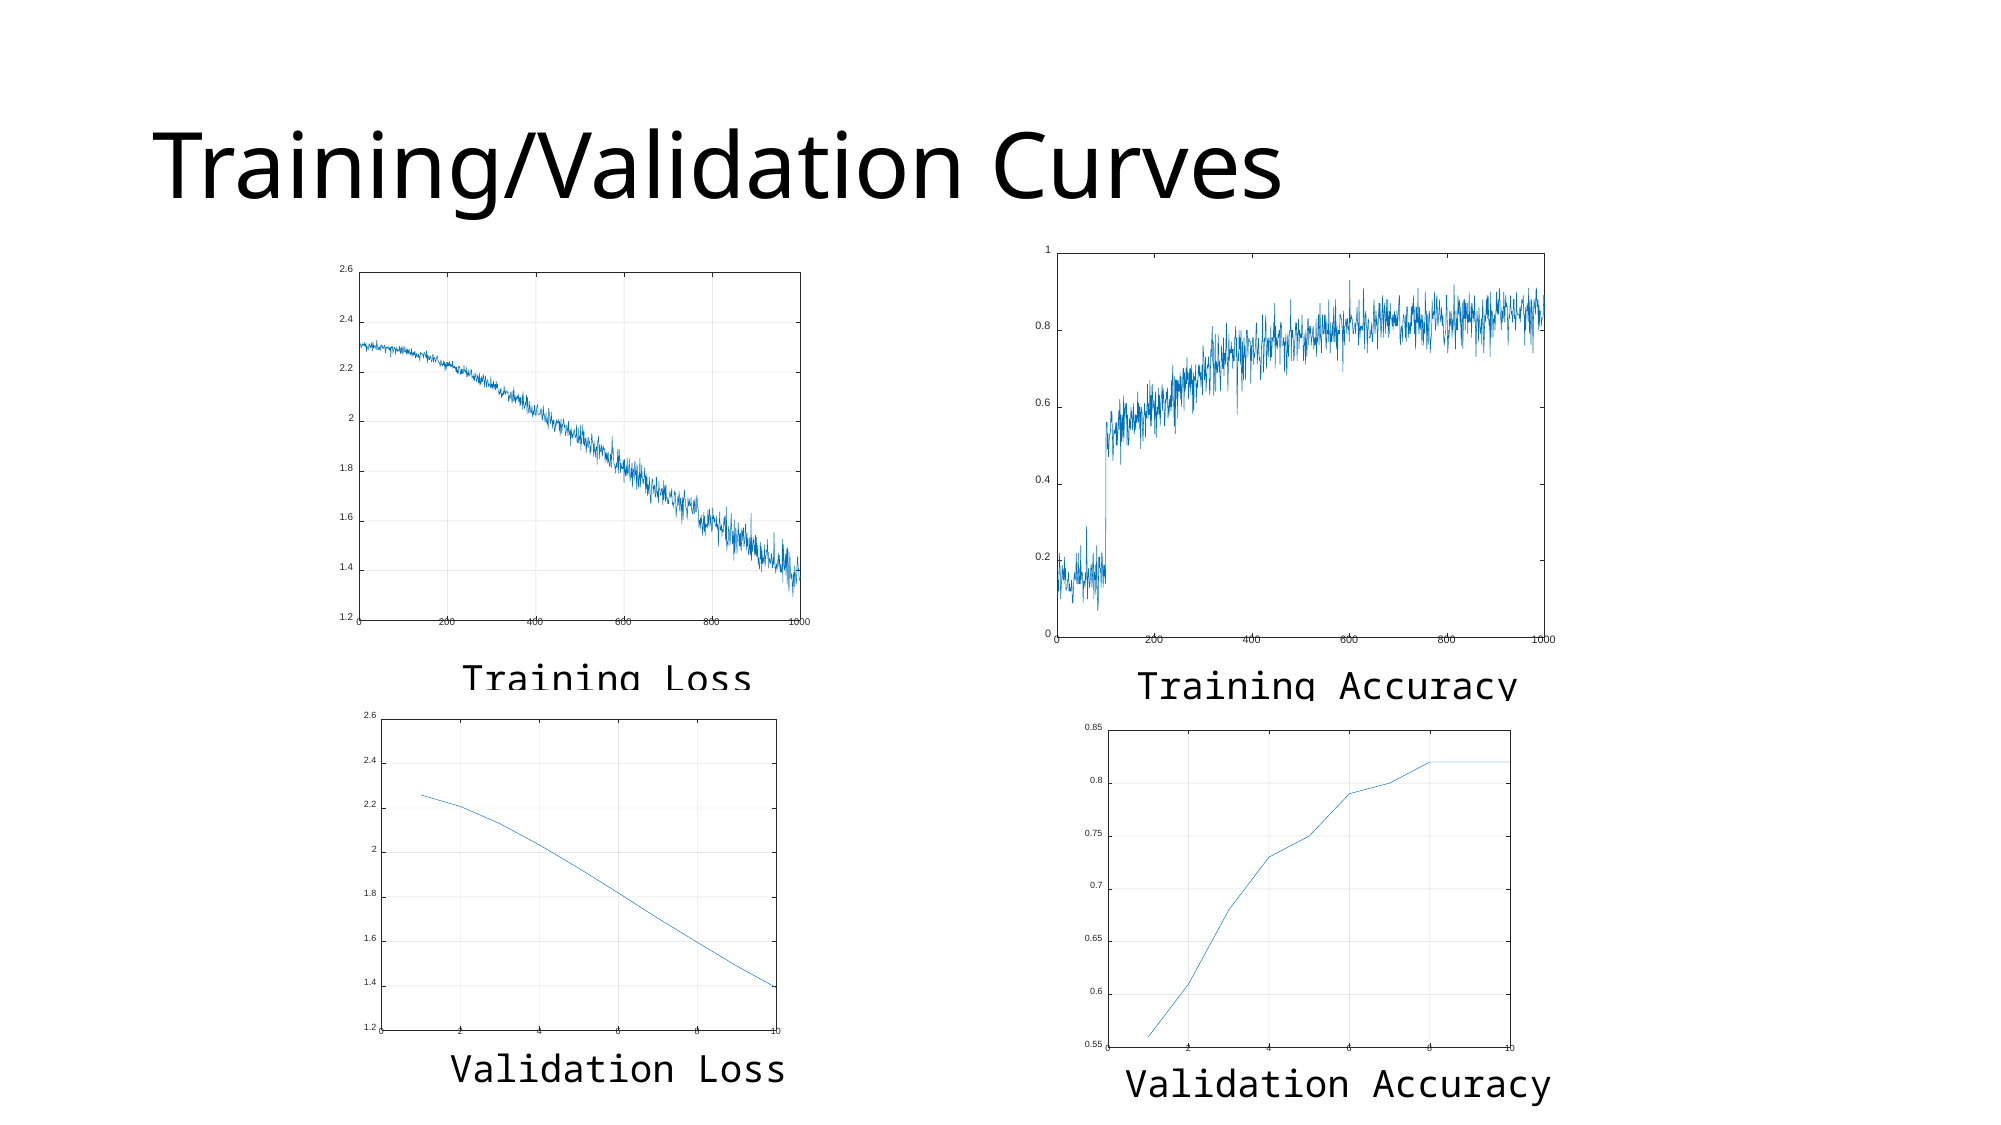

# Training/Validation Curves
Training Loss
Training Accuracy
Validation Loss
Validation Accuracy